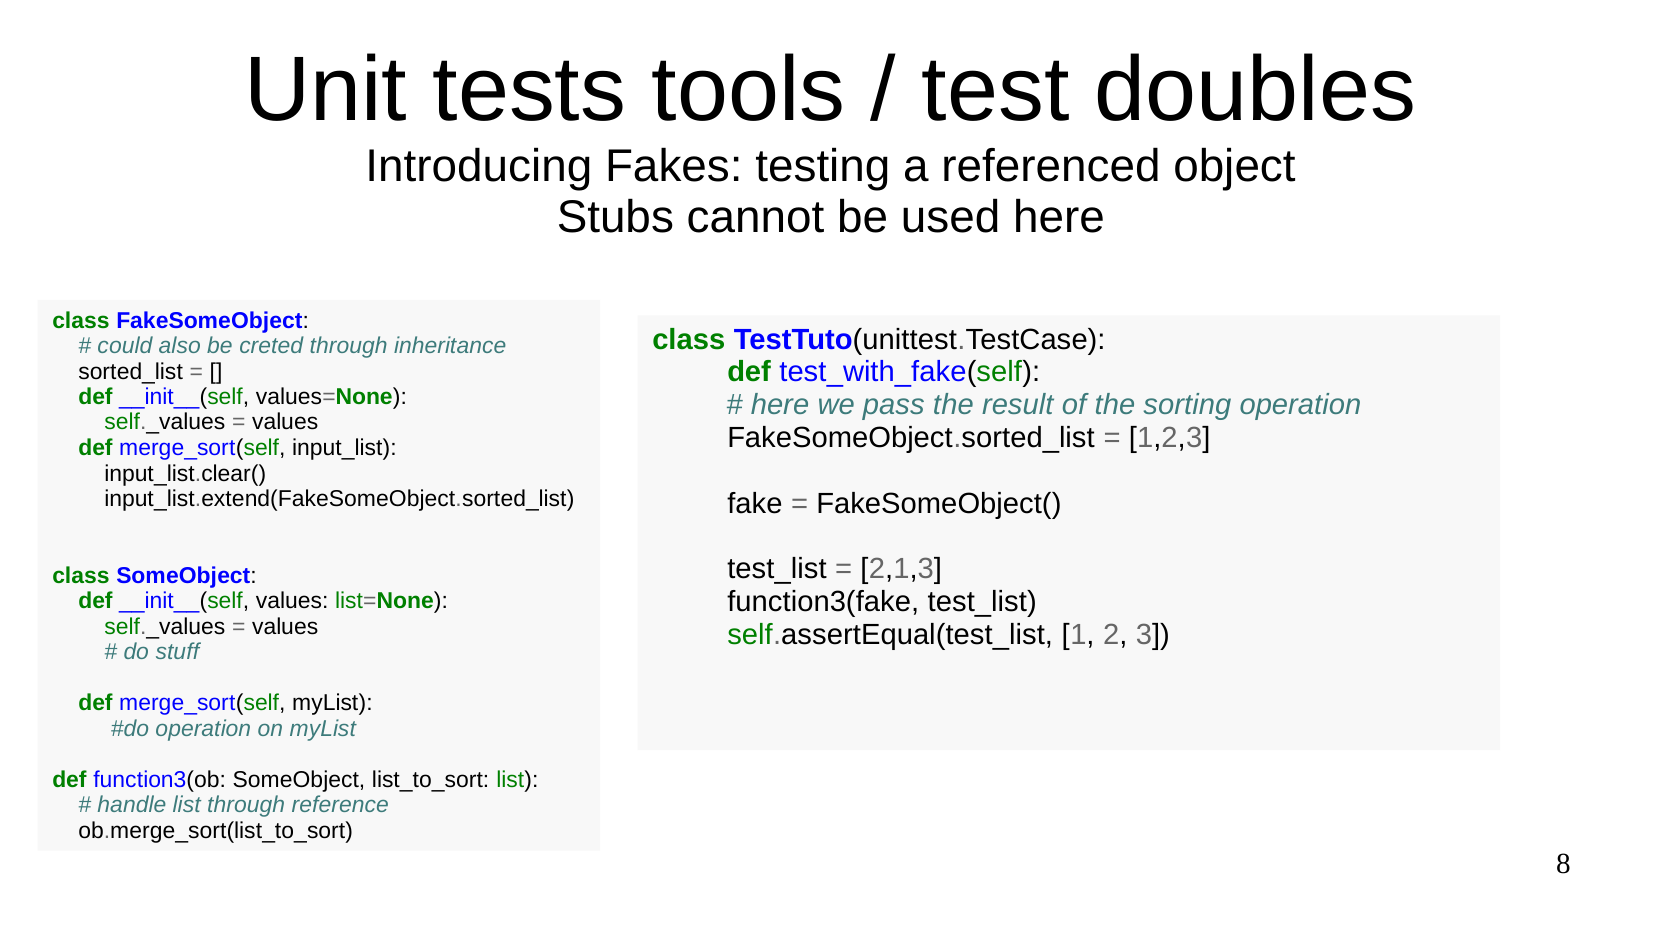

# Unit tests tools / test doubles Introducing Fakes: testing a referenced object Stubs cannot be used here
class FakeSomeObject:
 # could also be creted through inheritance
 sorted_list = []
 def __init__(self, values=None):
 self._values = values
 def merge_sort(self, input_list):
 input_list.clear()
 input_list.extend(FakeSomeObject.sorted_list)
class SomeObject:
 def __init__(self, values: list=None):
 self._values = values
 # do stuff
 def merge_sort(self, myList):
 #do operation on myList
def function3(ob: SomeObject, list_to_sort: list):
 # handle list through reference
 ob.merge_sort(list_to_sort)
class TestTuto(unittest.TestCase):
	def test_with_fake(self):
 # here we pass the result of the sorting operation
 	FakeSomeObject.sorted_list = [1,2,3]
 	fake = FakeSomeObject()
 	test_list = [2,1,3]
 	function3(fake, test_list)
 	self.assertEqual(test_list, [1, 2, 3])
8